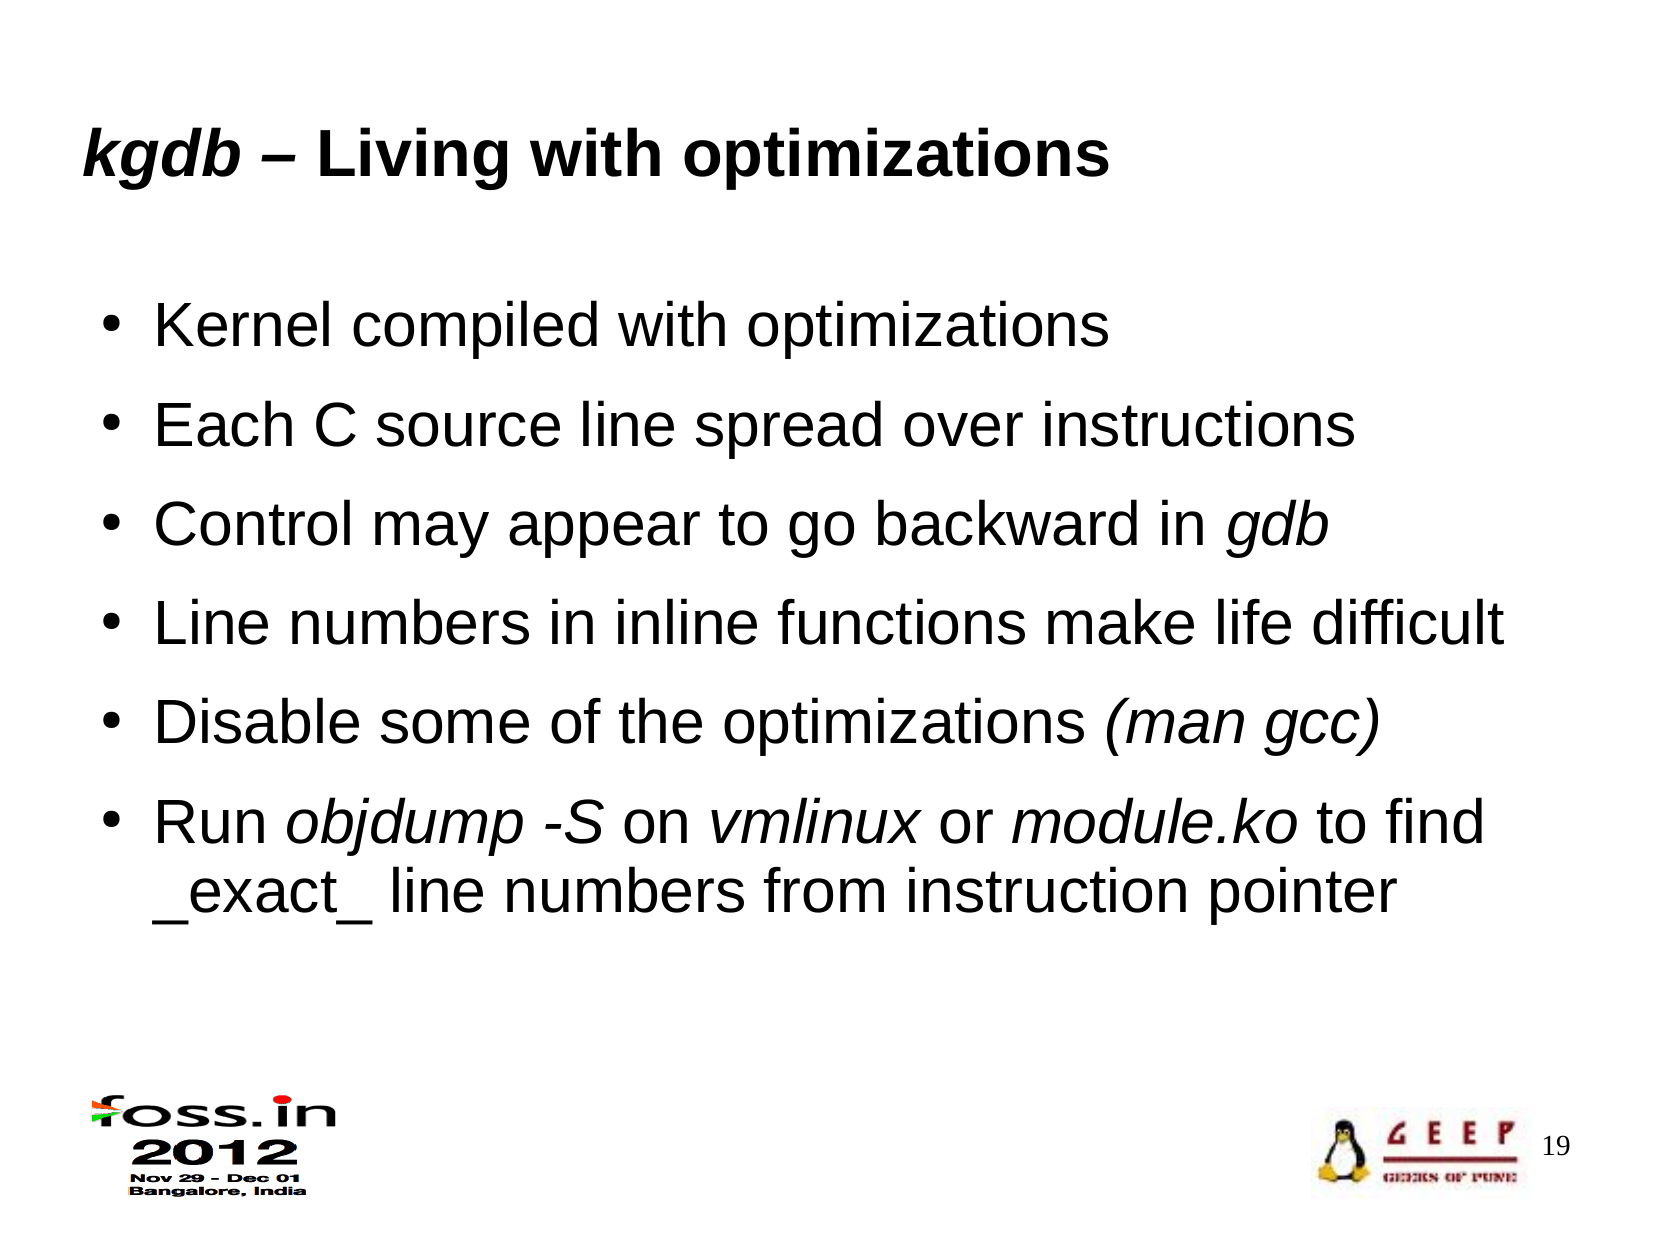

# kgdb – Living with optimizations
Kernel compiled with optimizations
Each C source line spread over instructions
Control may appear to go backward in gdb
Line numbers in inline functions make life difficult
Disable some of the optimizations (man gcc)
Run objdump -S on vmlinux or module.ko to find _exact_ line numbers from instruction pointer
19